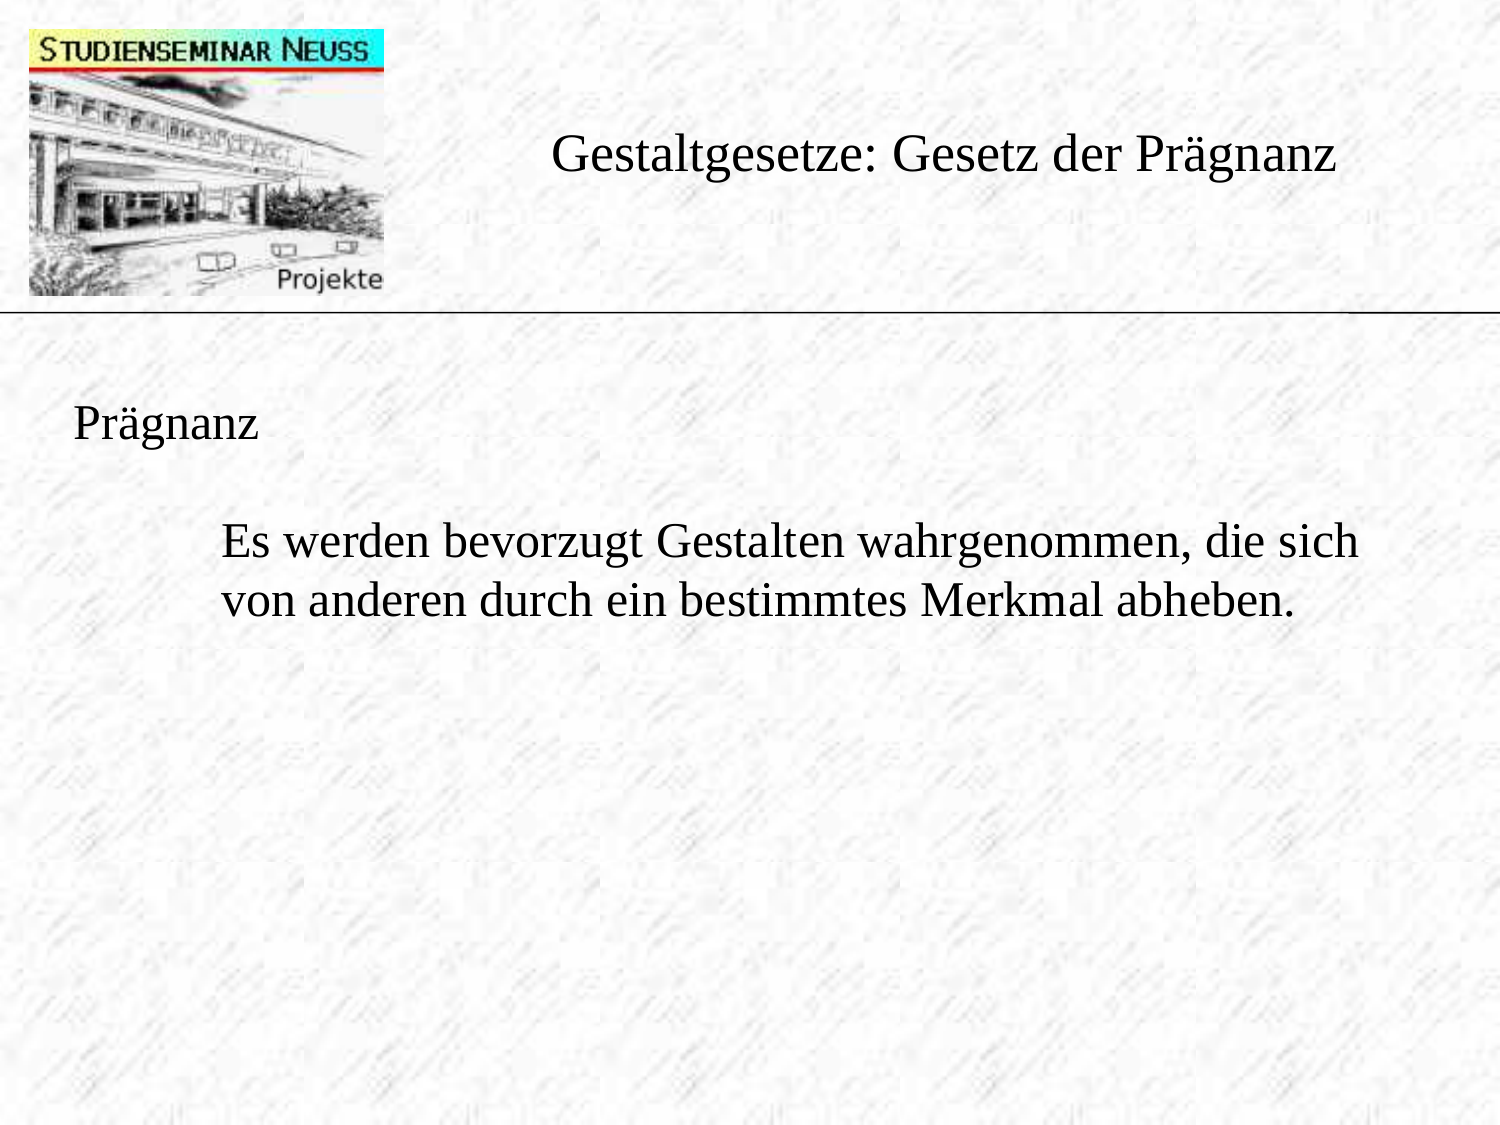

Gestaltgesetze: Gesetz der Prägnanz
Prägnanz
		Es werden bevorzugt Gestalten wahrgenommen, die sich 			von anderen durch ein bestimmtes Merkmal abheben.